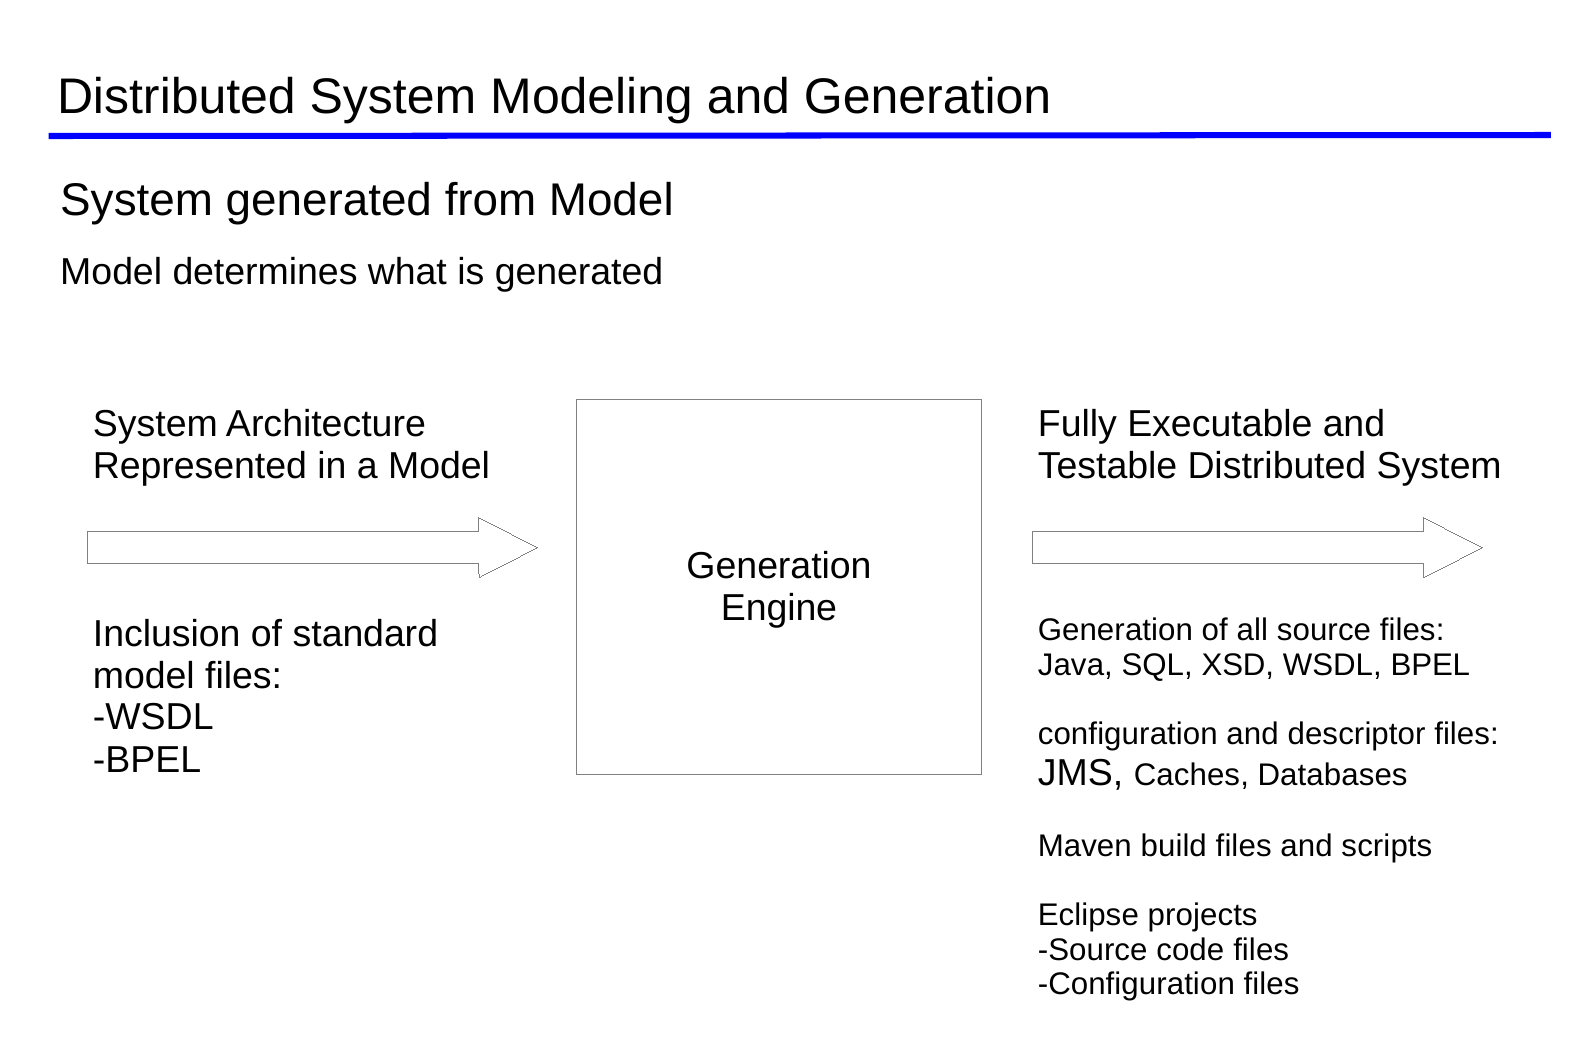

Distributed System Modeling and Generation
System generated from Model
Model determines what is generated
System Architecture
Represented in a Model
Inclusion of standard
model files:
-WSDL
-BPEL
Fully Executable and
Testable Distributed System
Generation of all source files:
Java, SQL, XSD, WSDL, BPEL
configuration and descriptor files:
JMS, Caches, Databases
Maven build files and scripts
Eclipse projects
-Source code files
-Configuration files
Generation
Engine